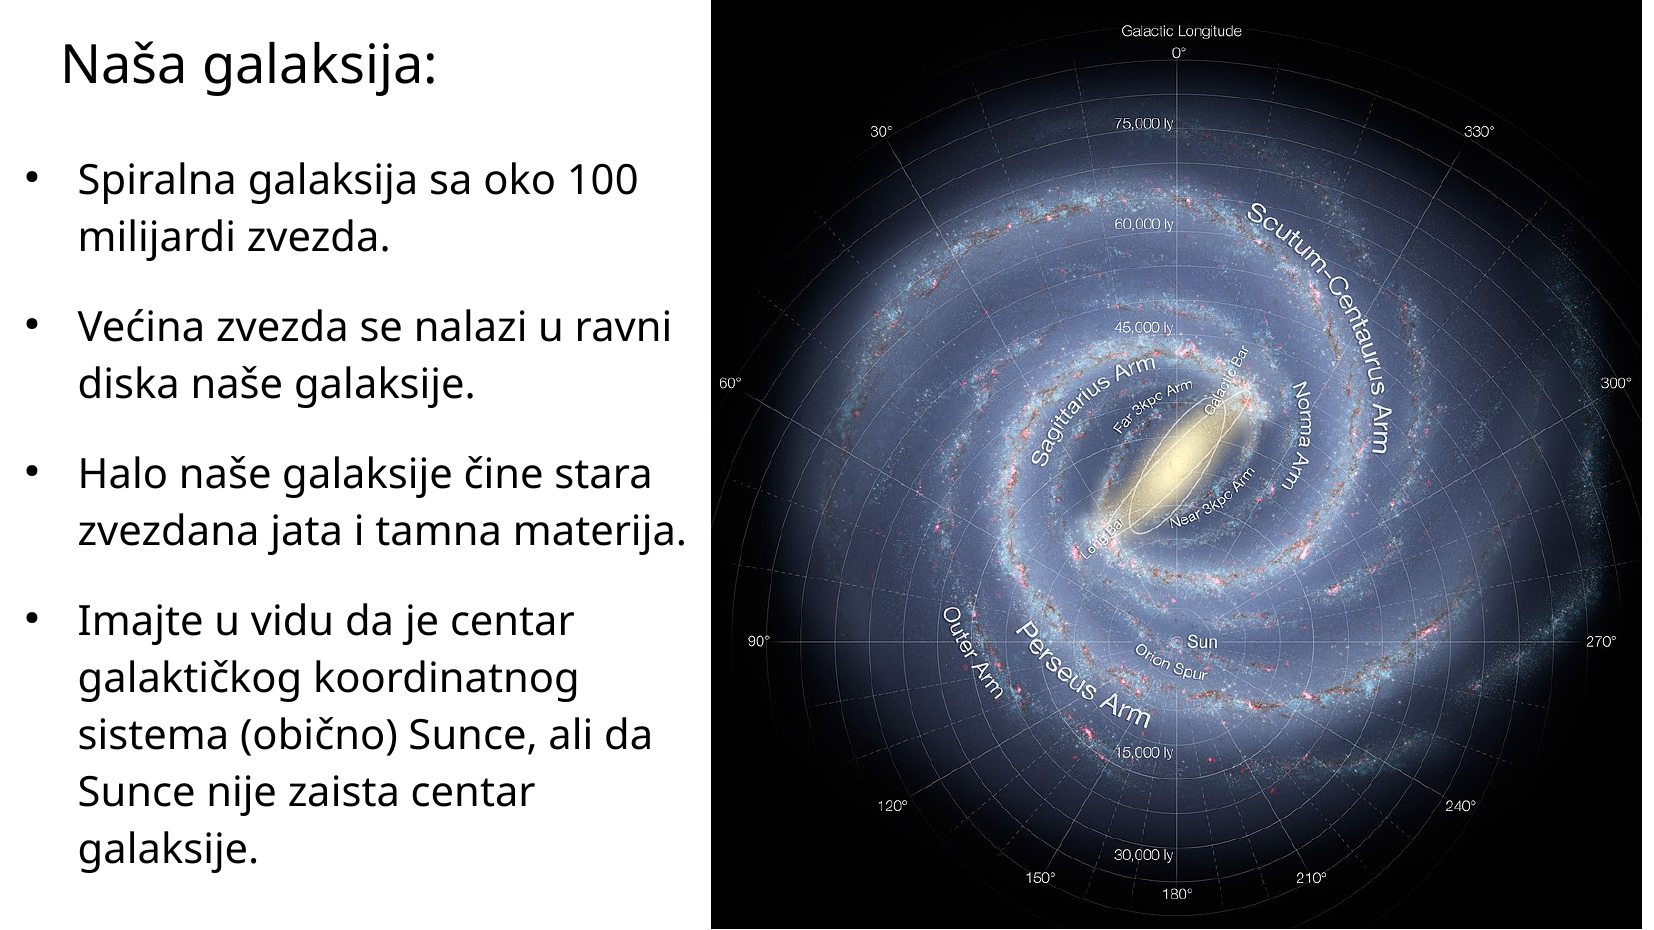

# Naša galaksija:
Spiralna galaksija sa oko 100 milijardi zvezda.
Većina zvezda se nalazi u ravni diska naše galaksije.
Halo naše galaksije čine stara zvezdana jata i tamna materija.
Imajte u vidu da je centar galaktičkog koordinatnog sistema (obično) Sunce, ali da Sunce nije zaista centar galaksije.